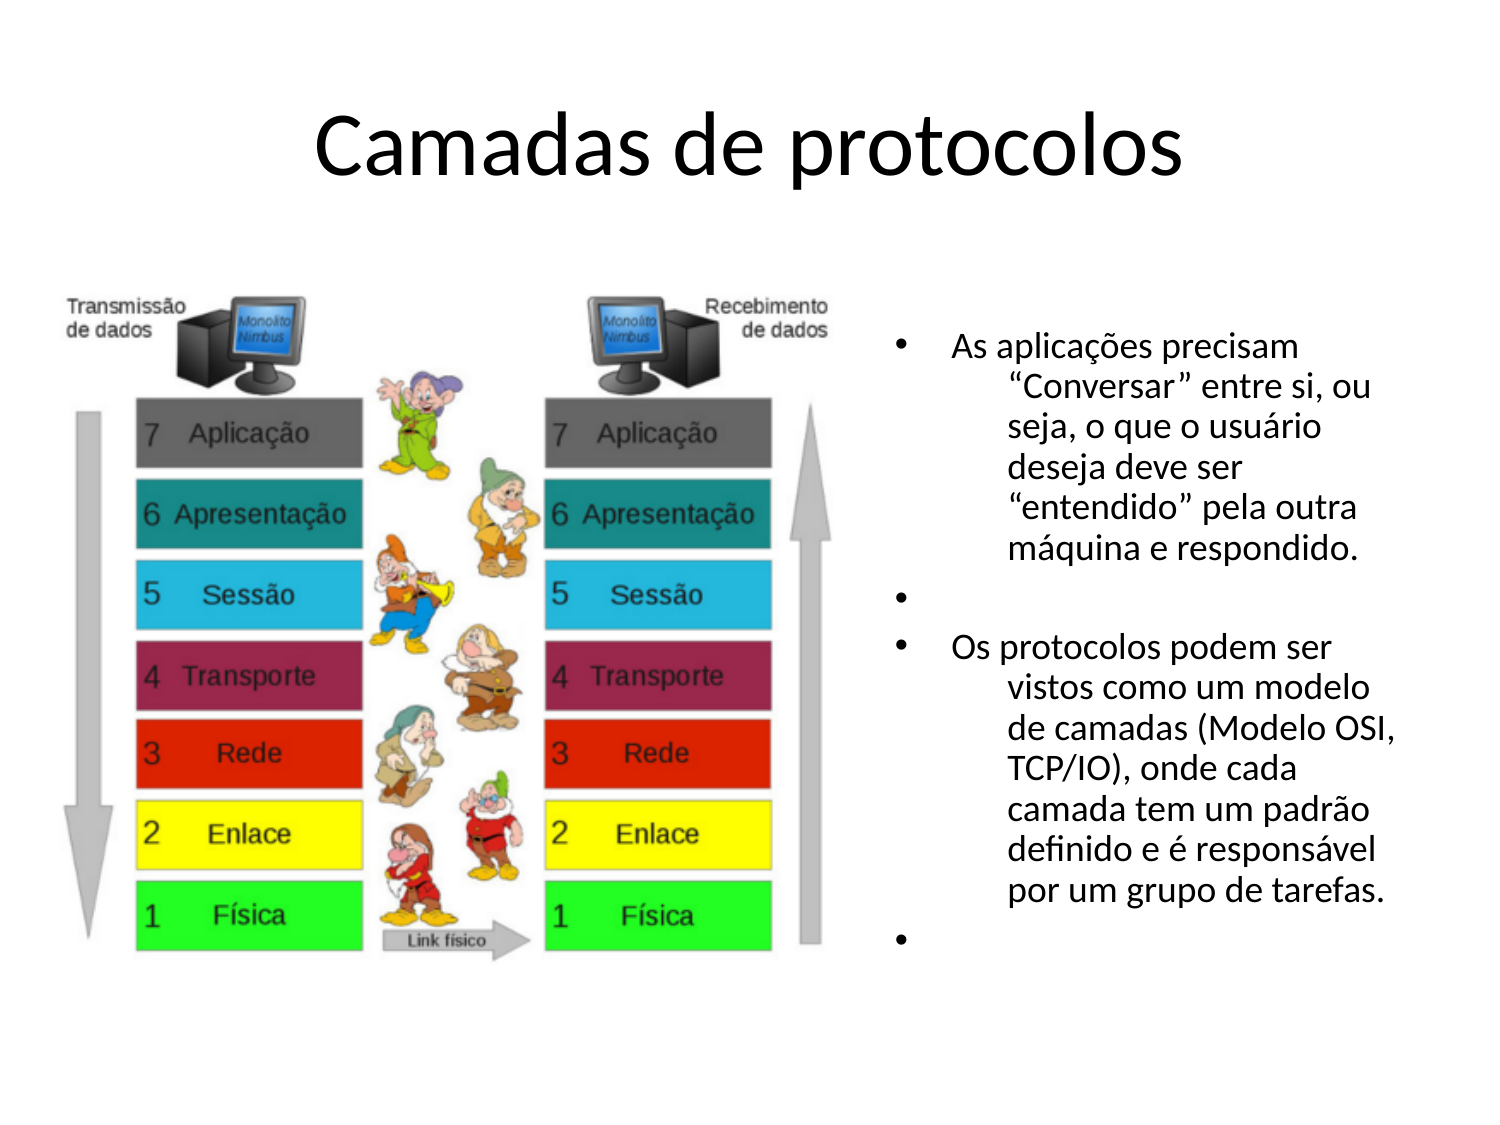

# Camadas de protocolos
As aplicações precisam “Conversar” entre si, ou seja, o que o usuário deseja deve ser “entendido” pela outra máquina e respondido.
Os protocolos podem ser vistos como um modelo de camadas (Modelo OSI, TCP/IO), onde cada camada tem um padrão definido e é responsável por um grupo de tarefas.